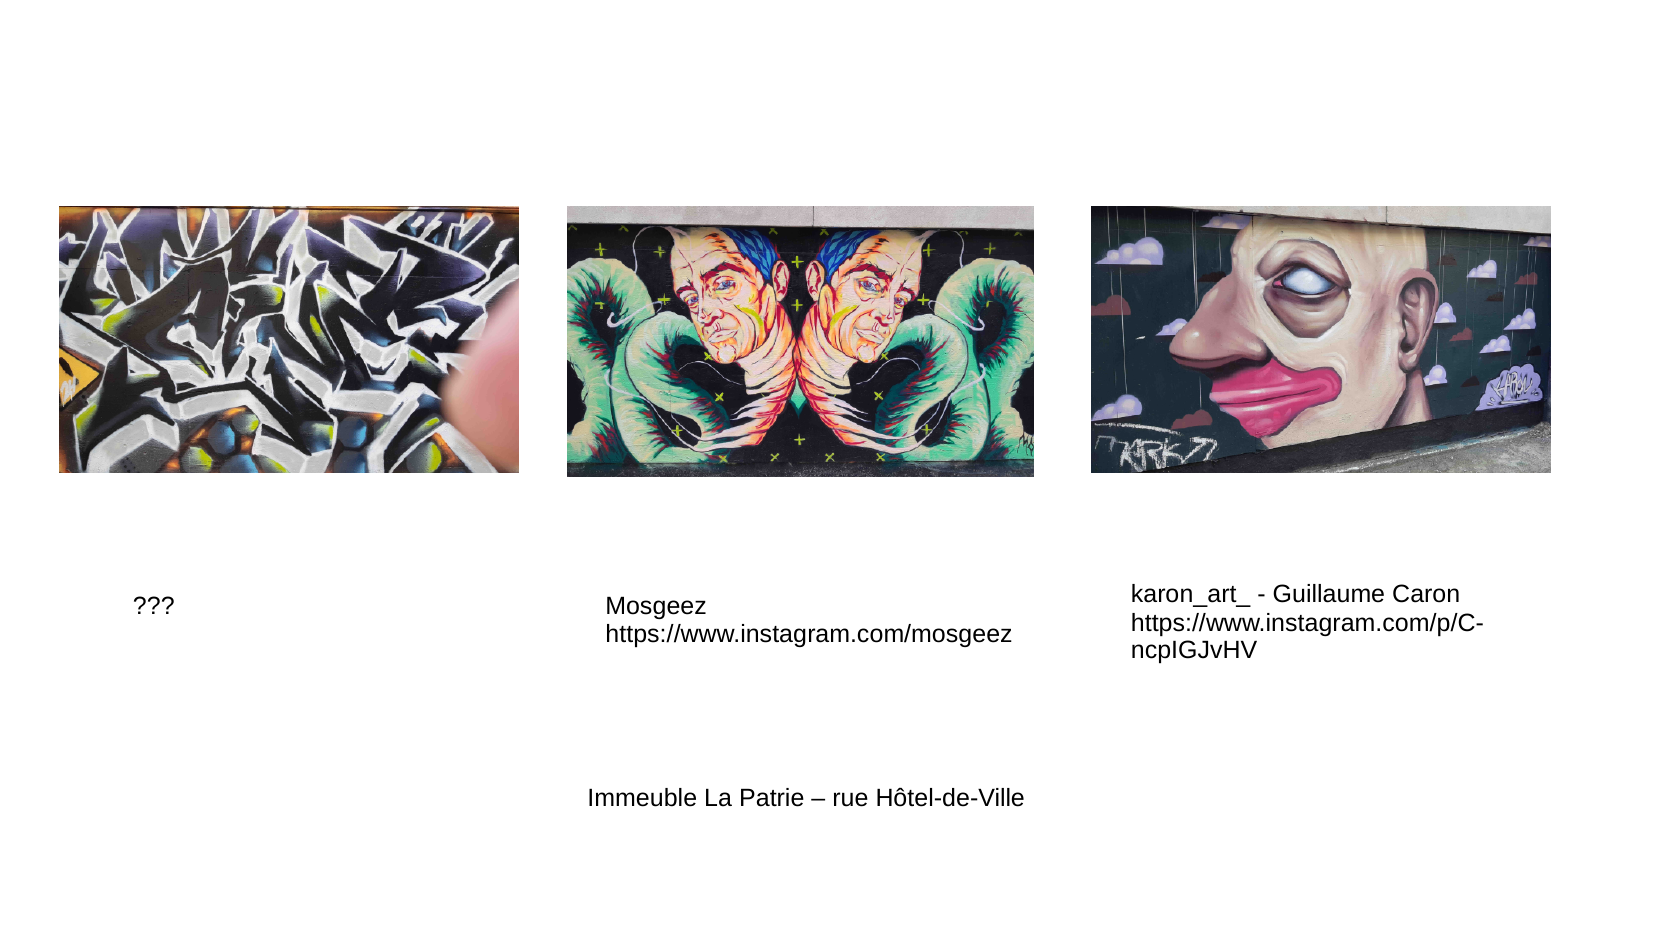

karon_art_ - Guillaume Caron
https://www.instagram.com/p/C-ncpIGJvHV
Mosgeez
https://www.instagram.com/mosgeez
???
Immeuble La Patrie – rue Hôtel-de-Ville